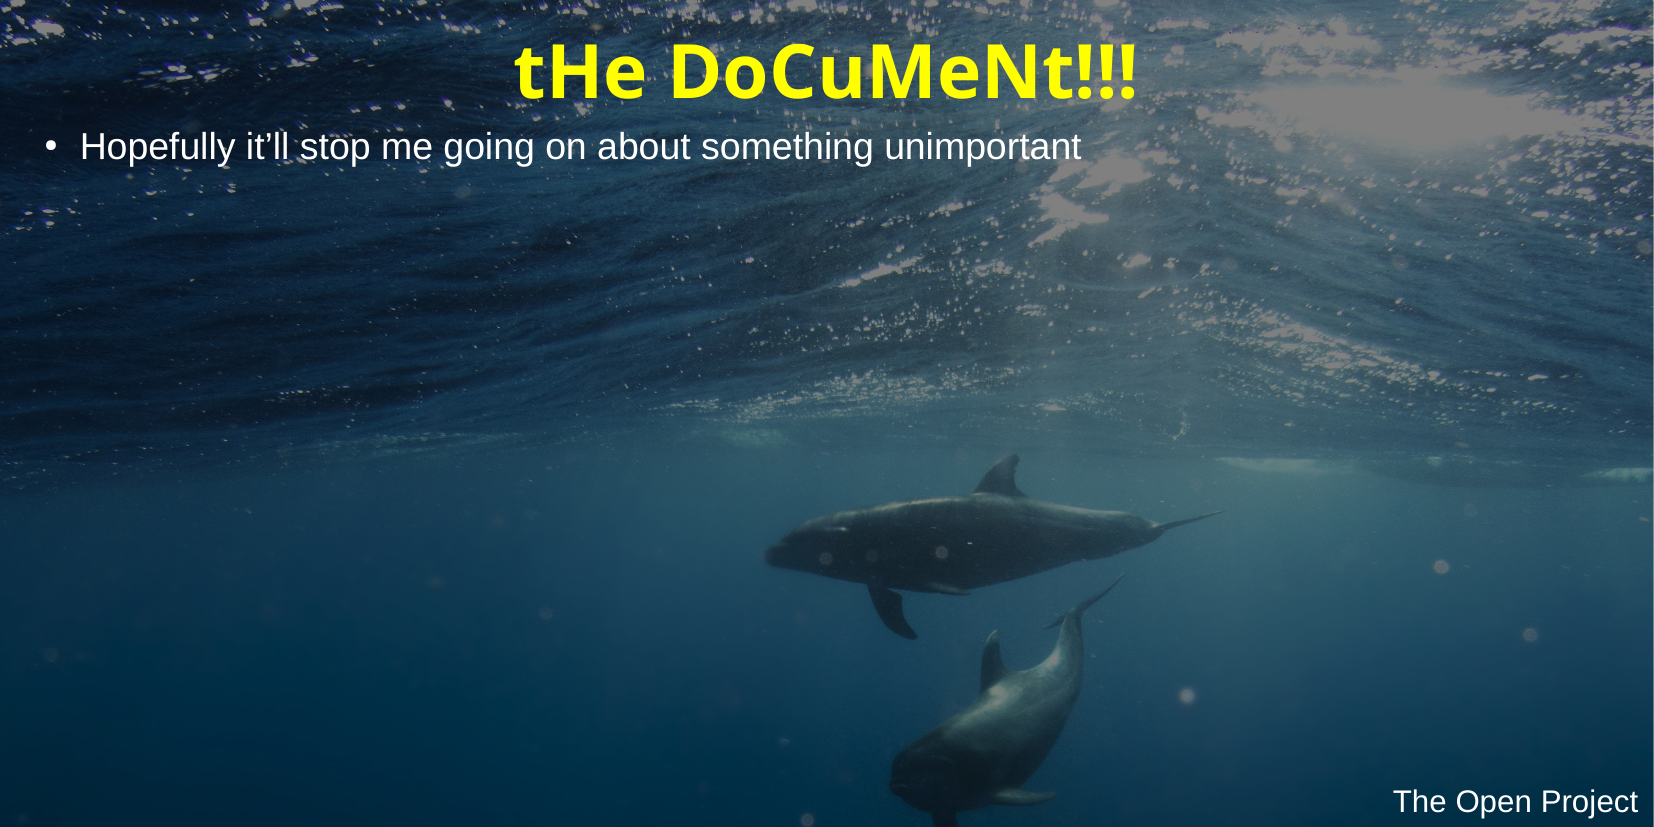

# tHe DoCuMeNt!!!
Hopefully it’ll stop me going on about something unimportant
The Open Project